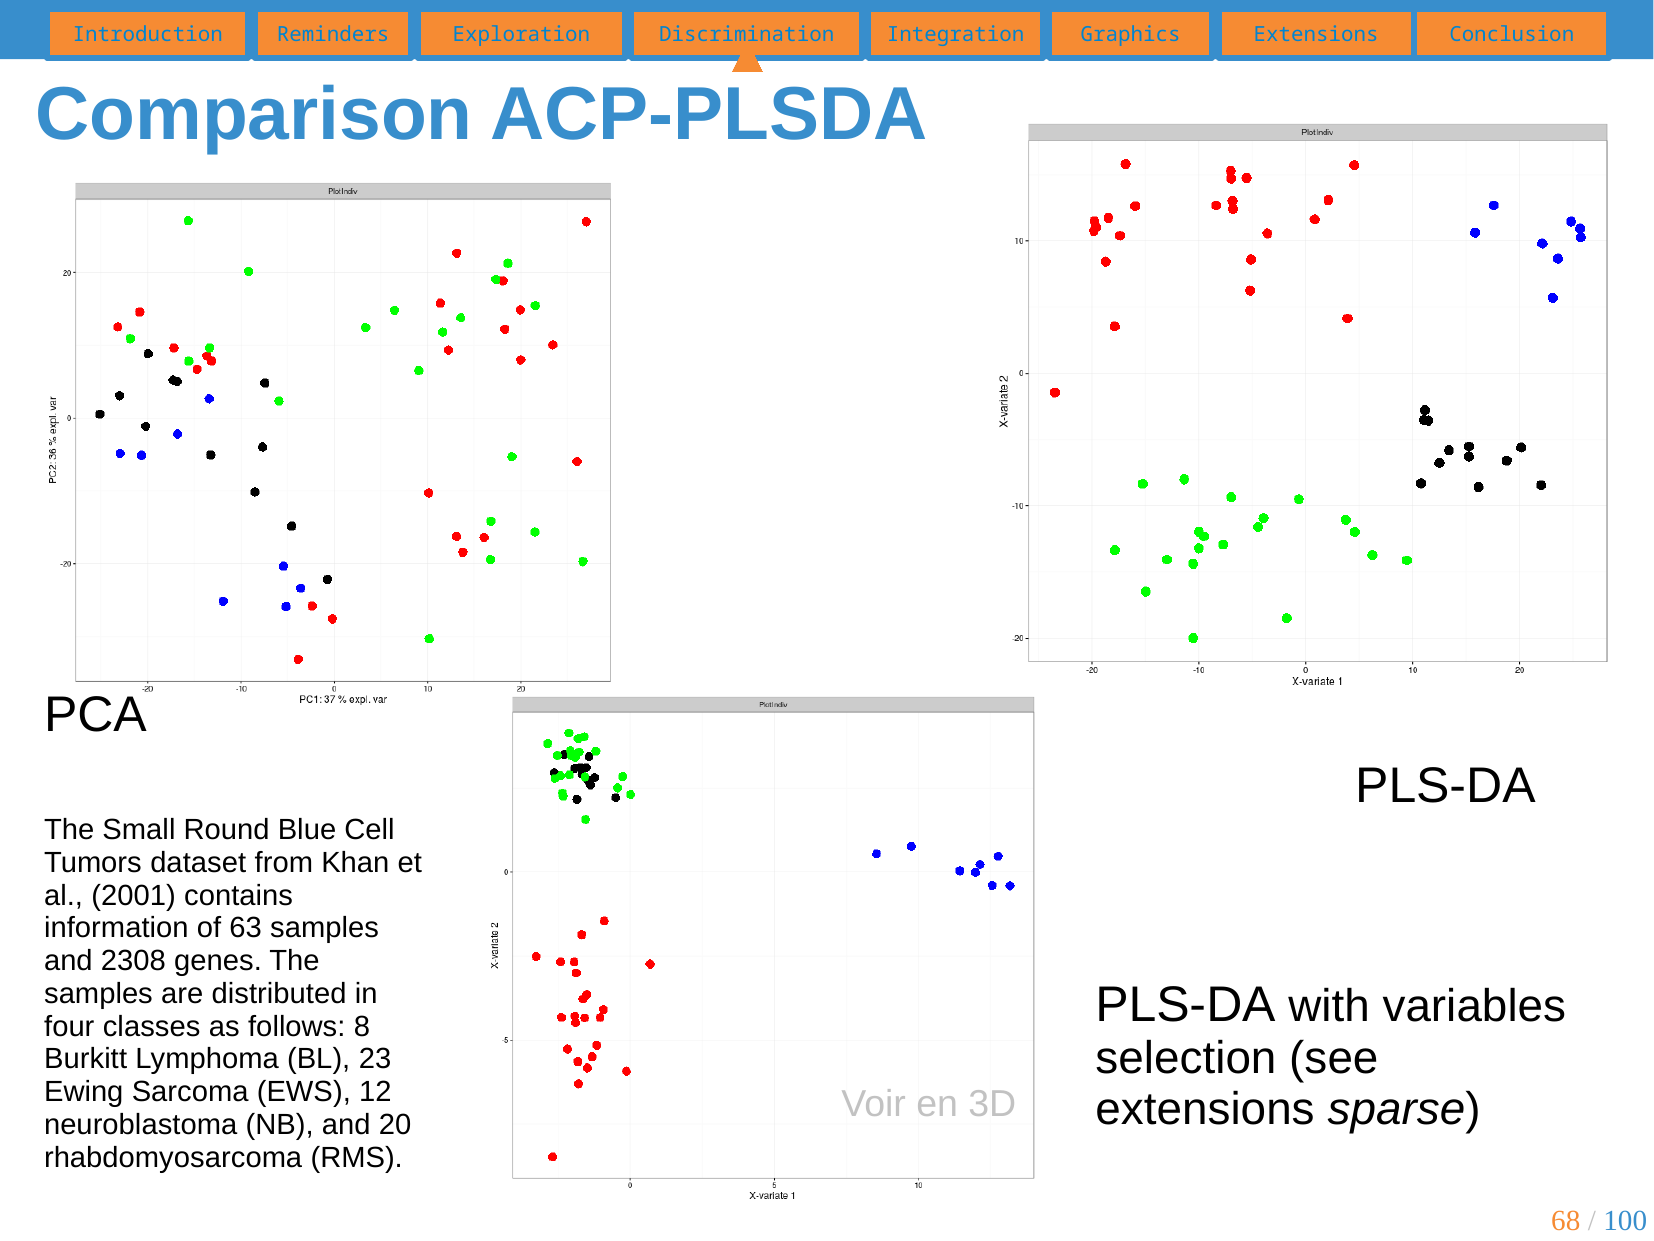

# Comparison ACP-PLSDA
PCA
PLS-DA
The Small Round Blue Cell Tumors dataset from Khan et al., (2001) contains information of 63 samples and 2308 genes. The samples are distributed in four classes as follows: 8 Burkitt Lymphoma (BL), 23 Ewing Sarcoma (EWS), 12 neuroblastoma (NB), and 20 rhabdomyosarcoma (RMS).
PLS-DA with variables selection (see extensions sparse)
Voir en 3D
68